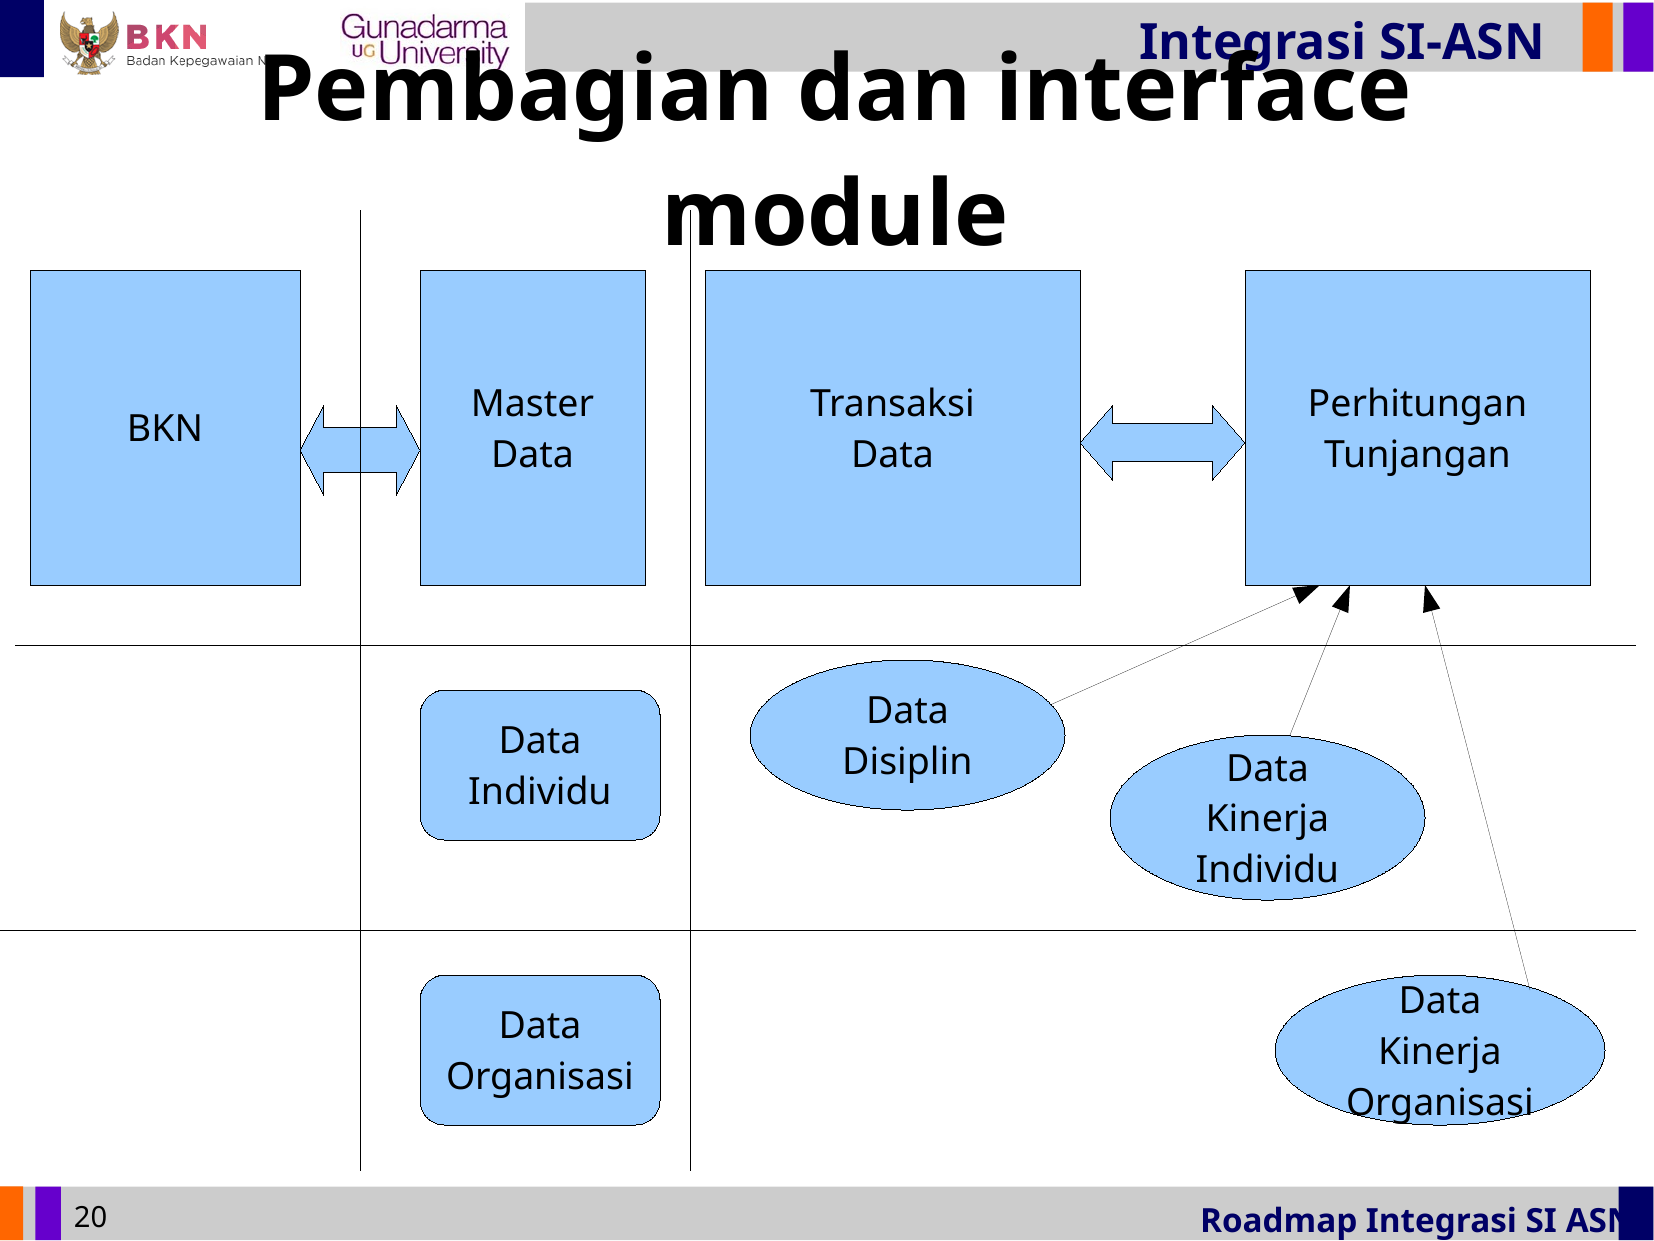

# Pembagian dan interface module
BKN
Master
Data
Transaksi
Data
Perhitungan
Tunjangan
Data
Disiplin
Data
Individu
Data
Kinerja
Individu
Data
Organisasi
Data
Kinerja
Organisasi